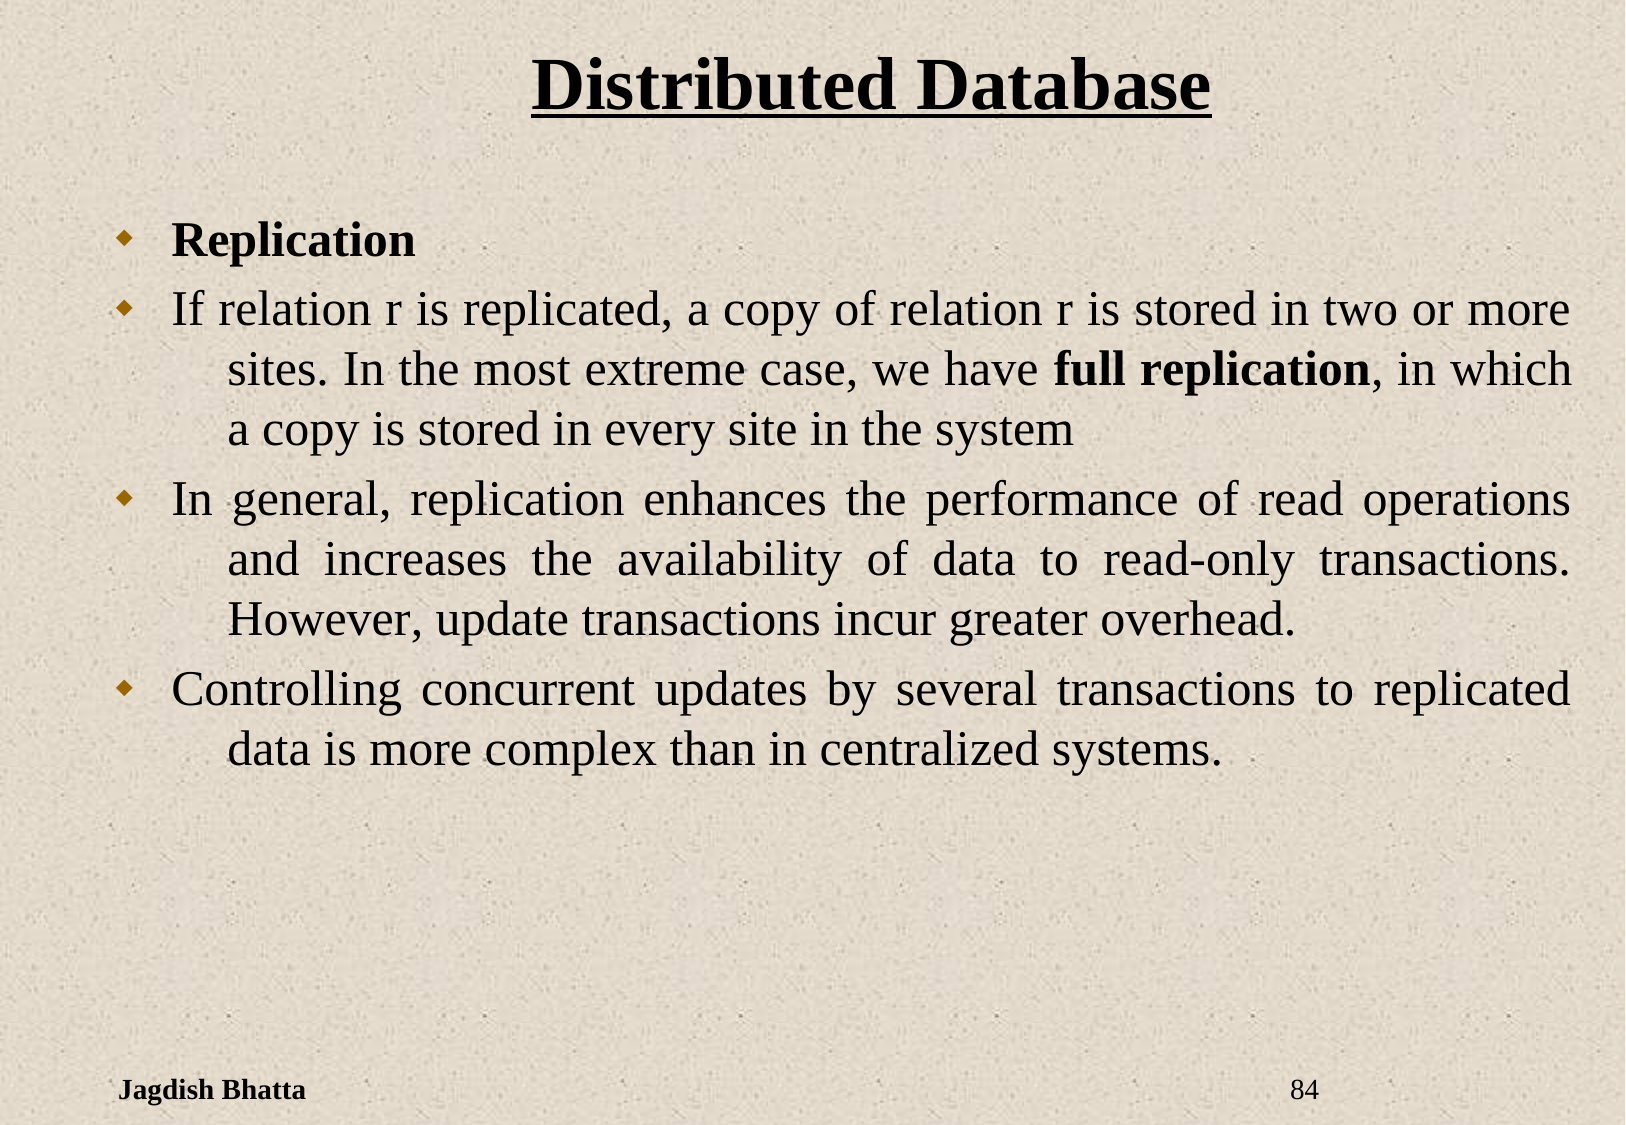

# Distributed Database
Replication
If relation r is replicated, a copy of relation r is stored in two or more sites. In the most extreme case, we have full replication, in which a copy is stored in every site in the system
In general, replication enhances the performance of read operations and increases the availability of data to read-only transactions. However, update transactions incur greater overhead.
Controlling concurrent updates by several transactions to replicated data is more complex than in centralized systems.
Jagdish Bhatta
83